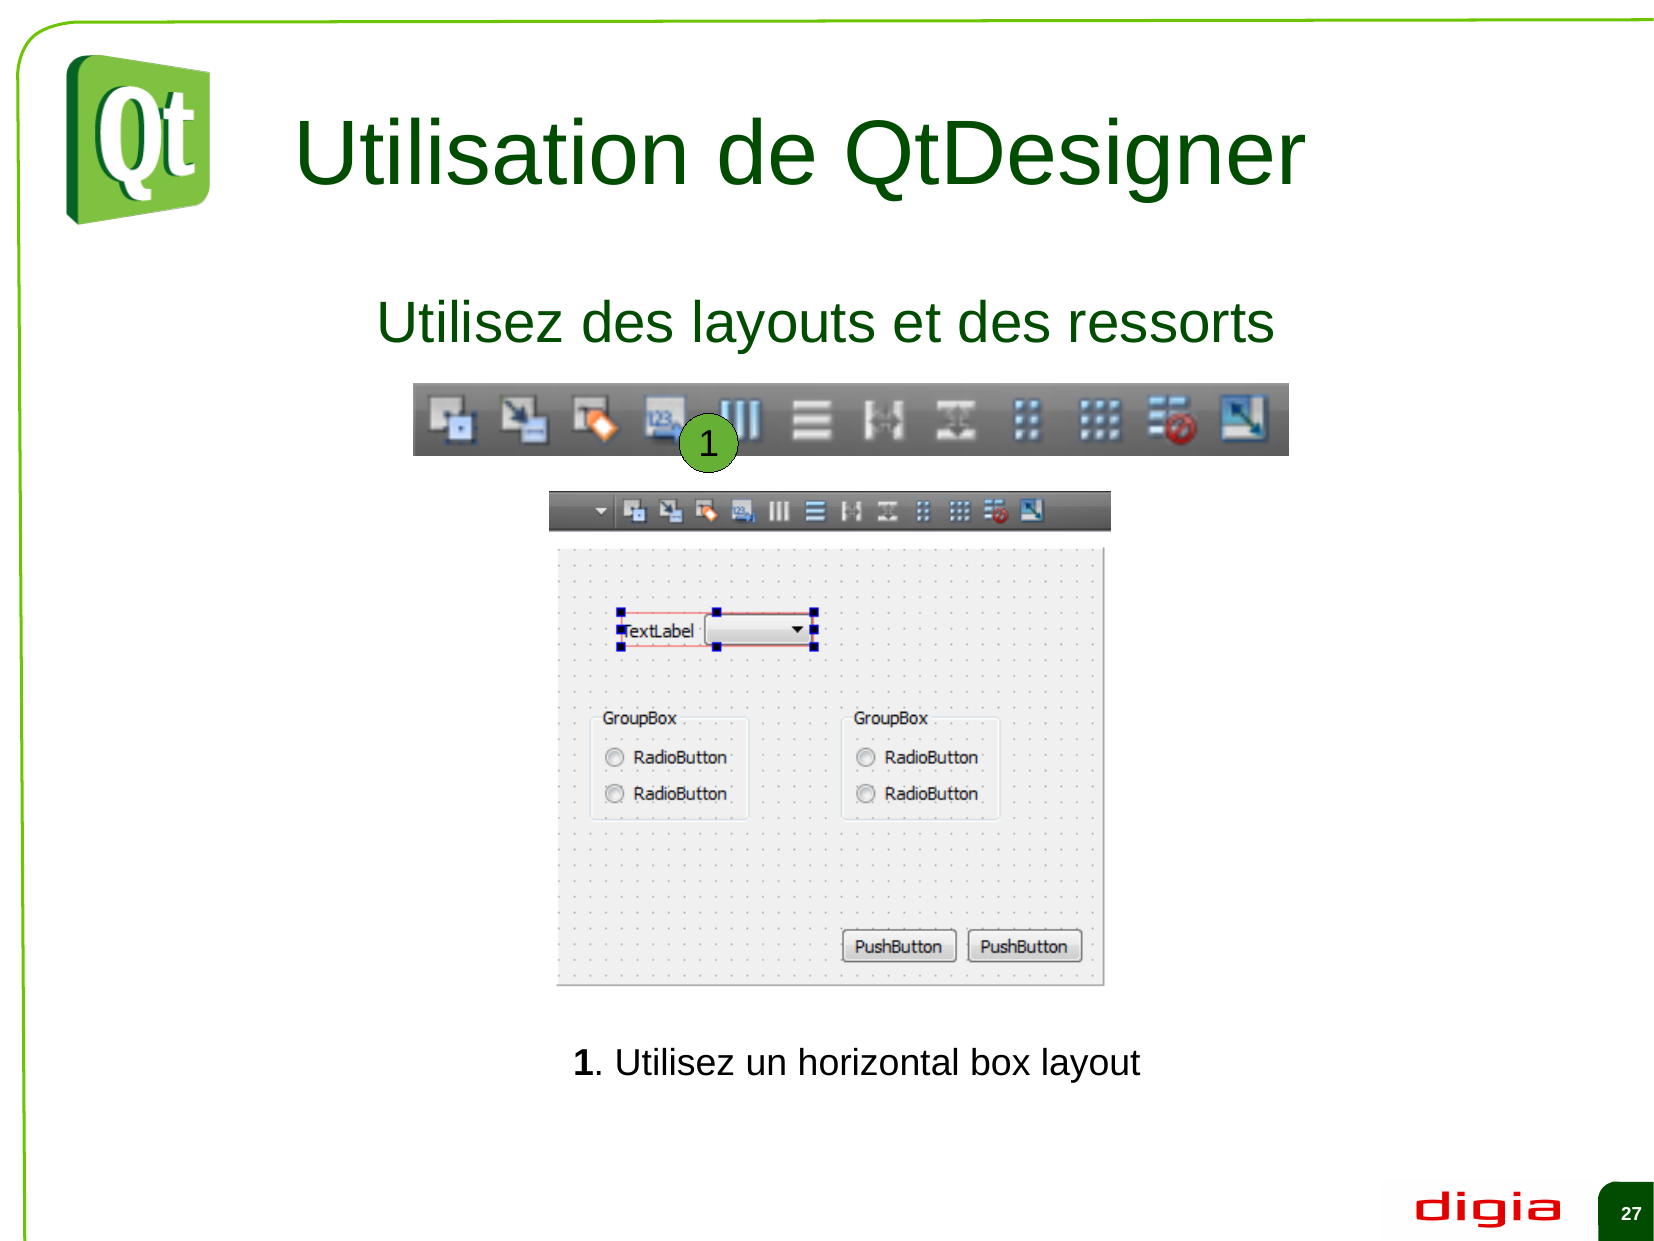

# Utilisation de QtDesigner
Utilisez des layouts et des ressorts
1
1. Utilisez un horizontal box layout